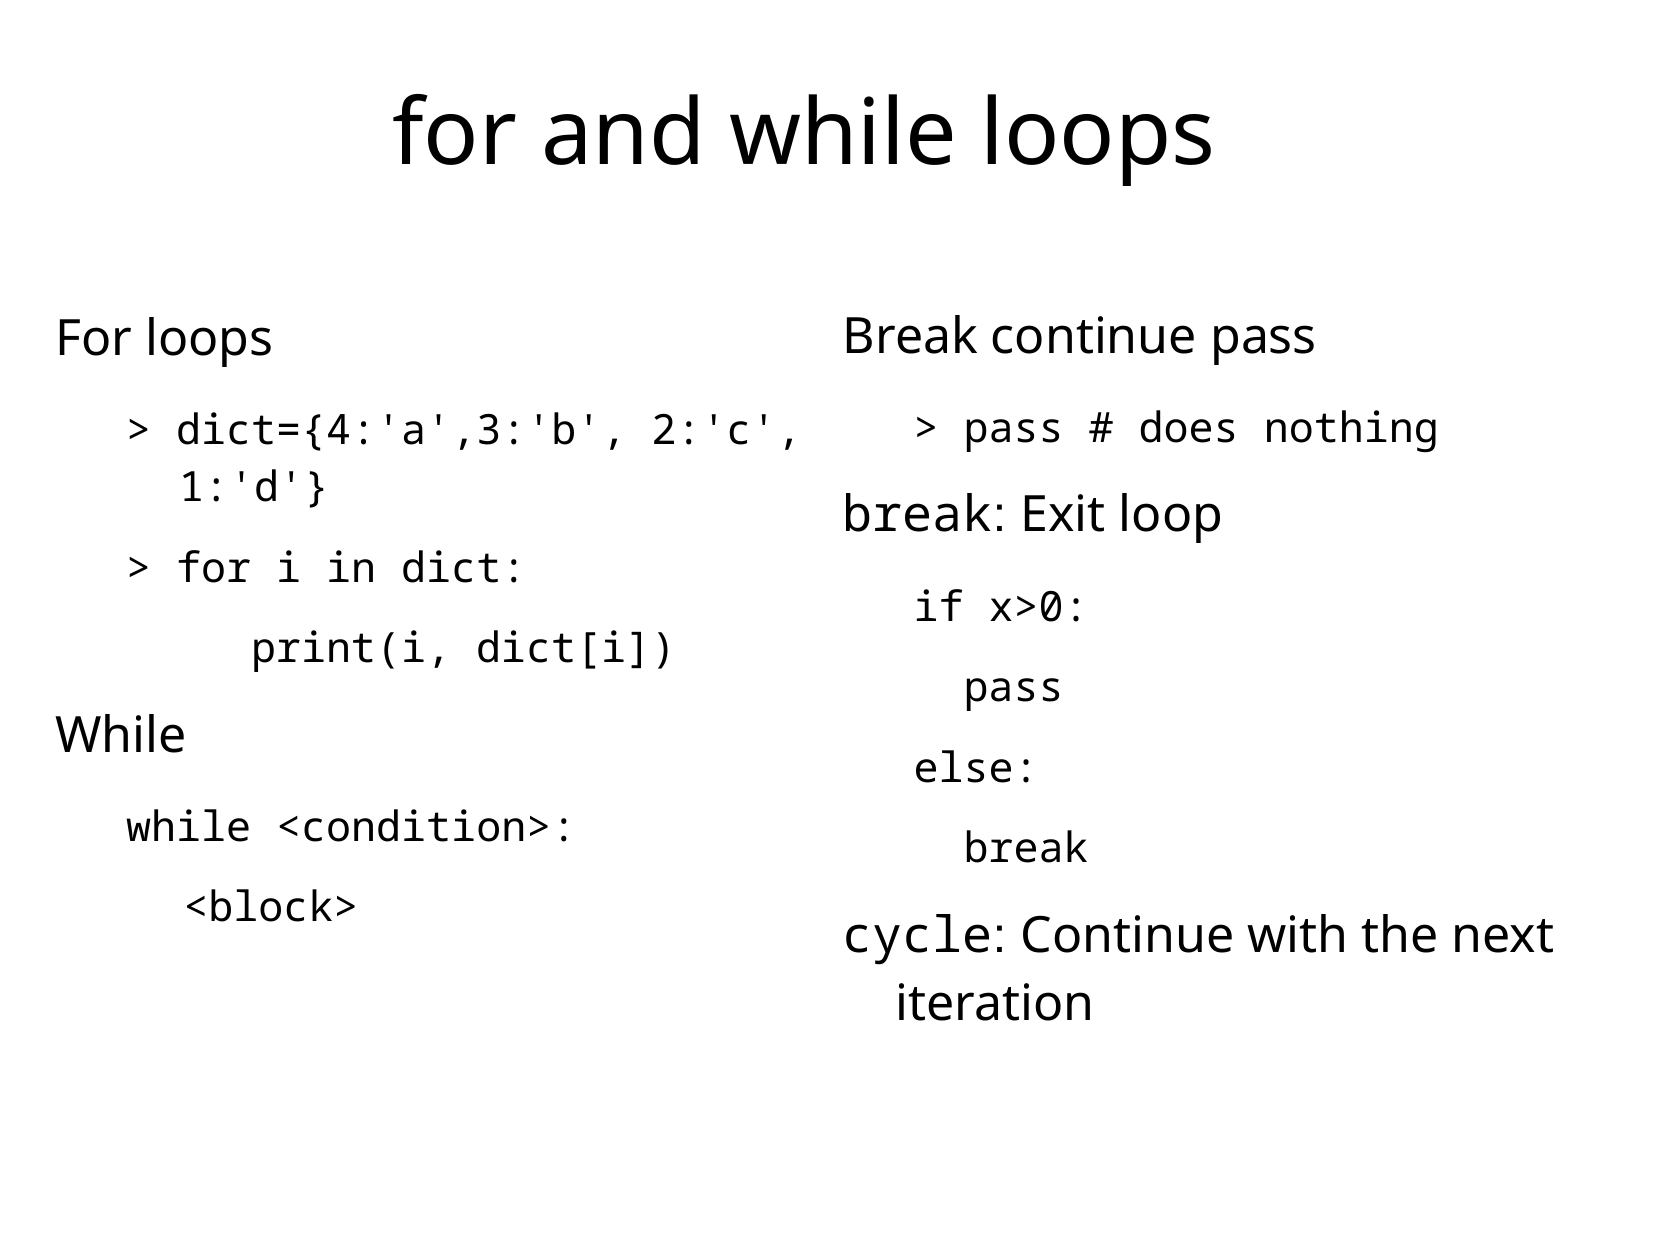

# for and while loops
Break continue pass
> pass # does nothing
break: Exit loop
if x>0:
 pass
else:
 break
cycle: Continue with the next iteration
For loops
> dict={4:'a',3:'b', 2:'c', 1:'d'}
> for i in dict:
 print(i, dict[i])
While
while <condition>:
 	<block>